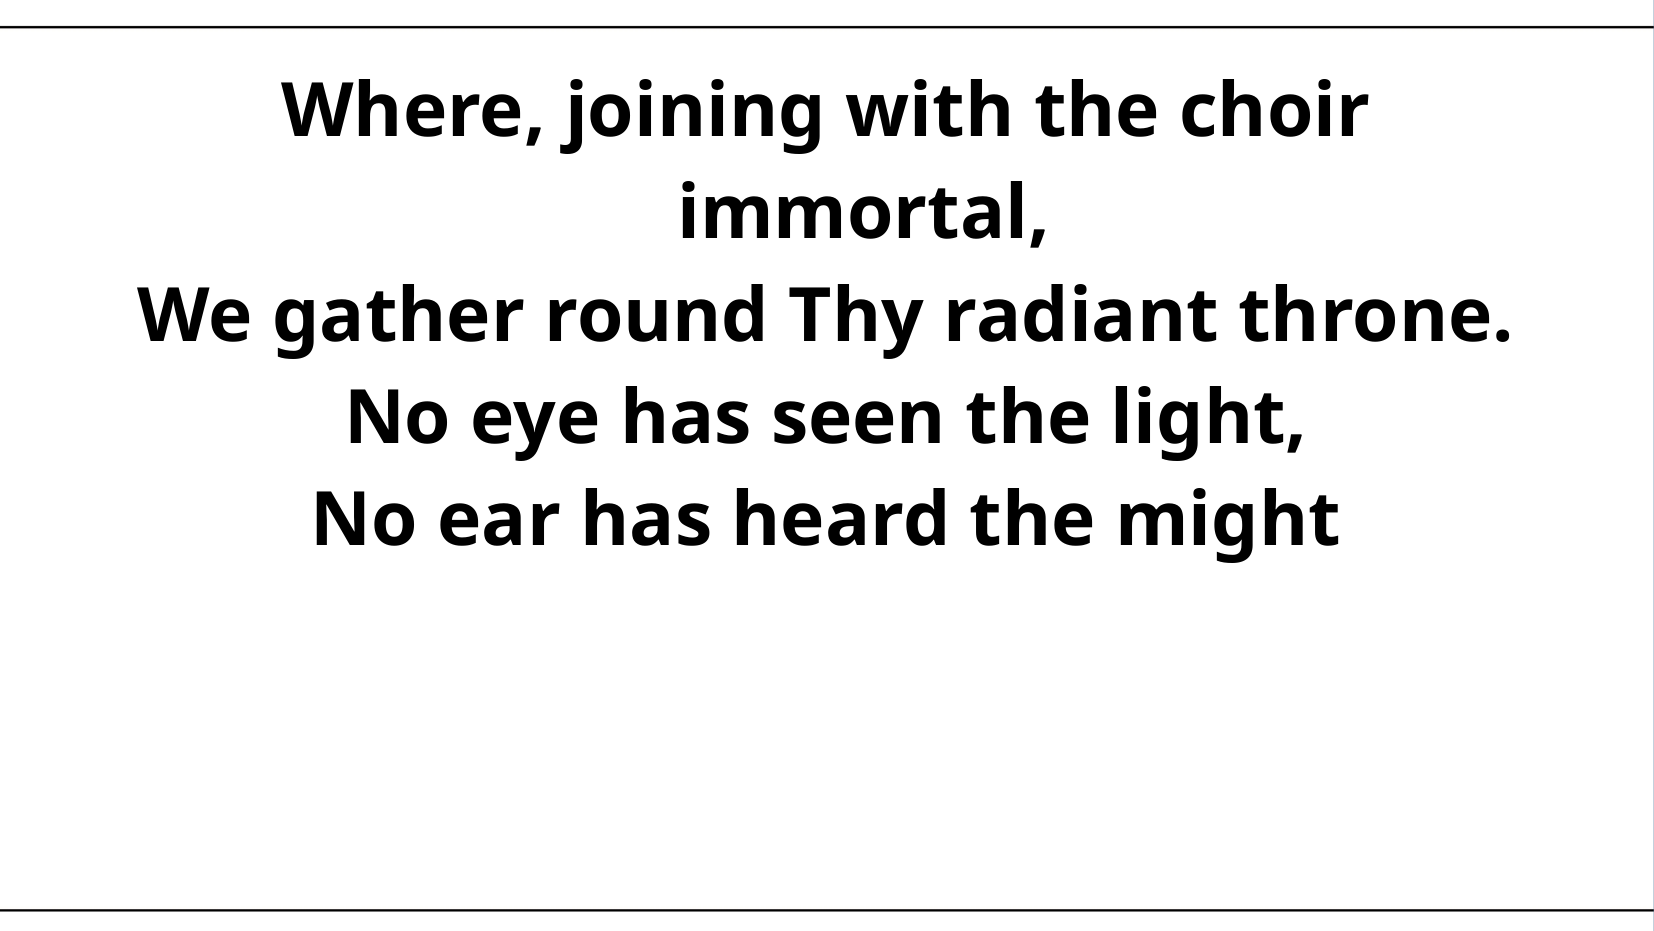

Where, joining with the choir immortal,
We gather round Thy radiant throne.
No eye has seen the light,
No ear has heard the might